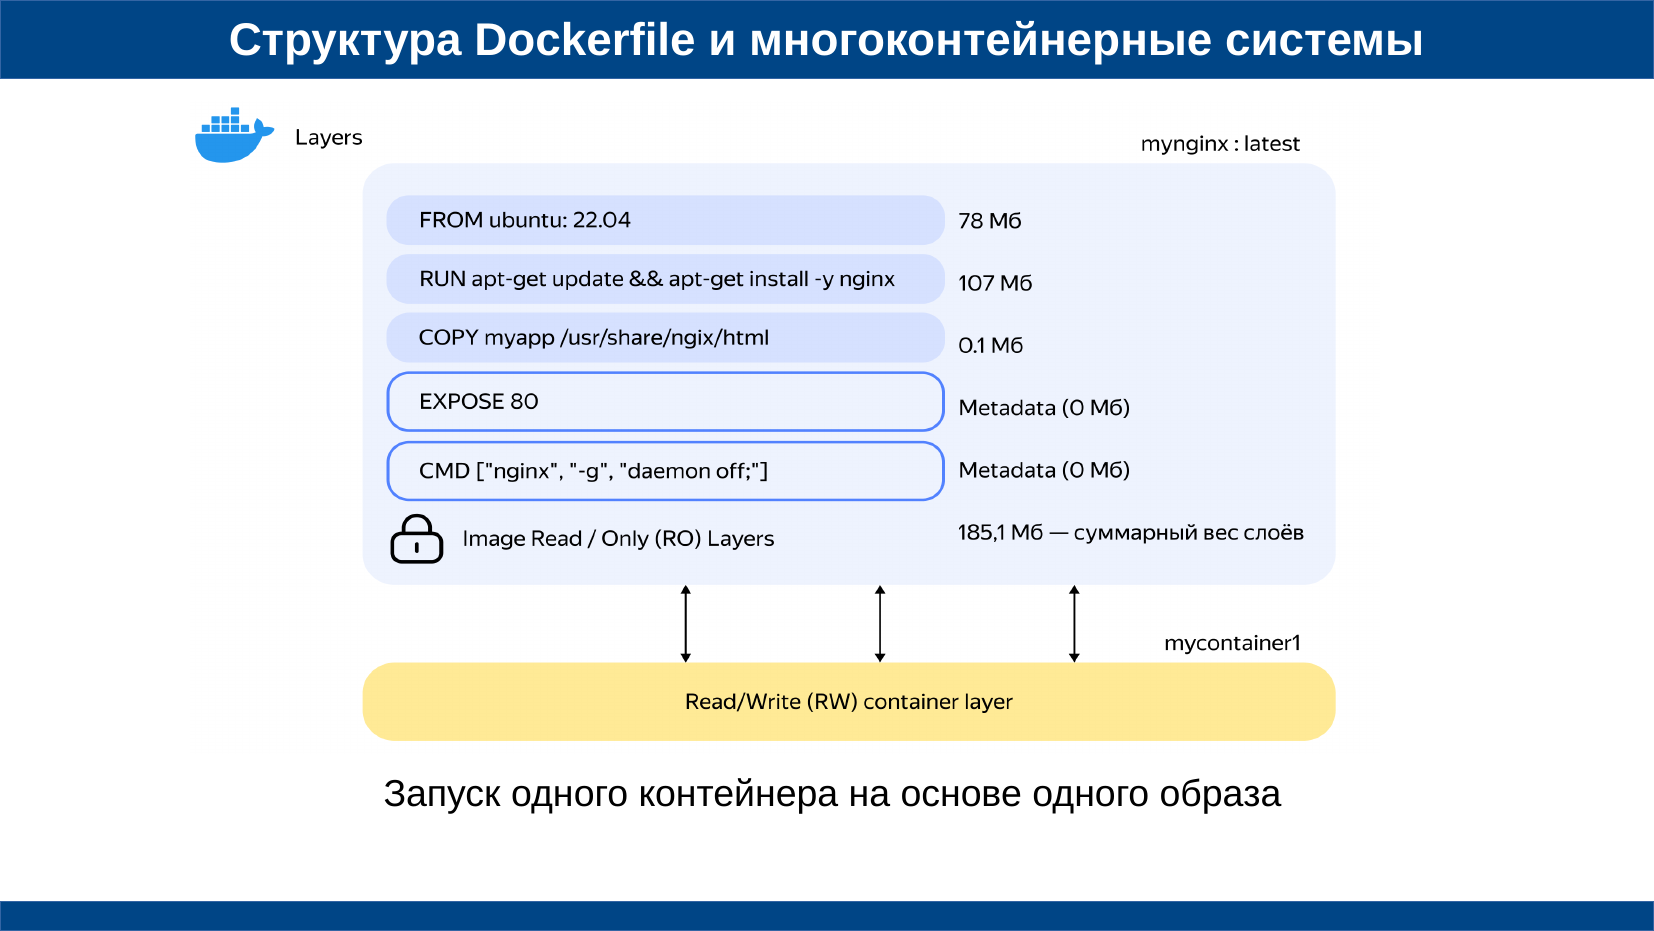

# Структура Dockerfile и многоконтейнерные системы
Запуск одного контейнера на основе одного образа